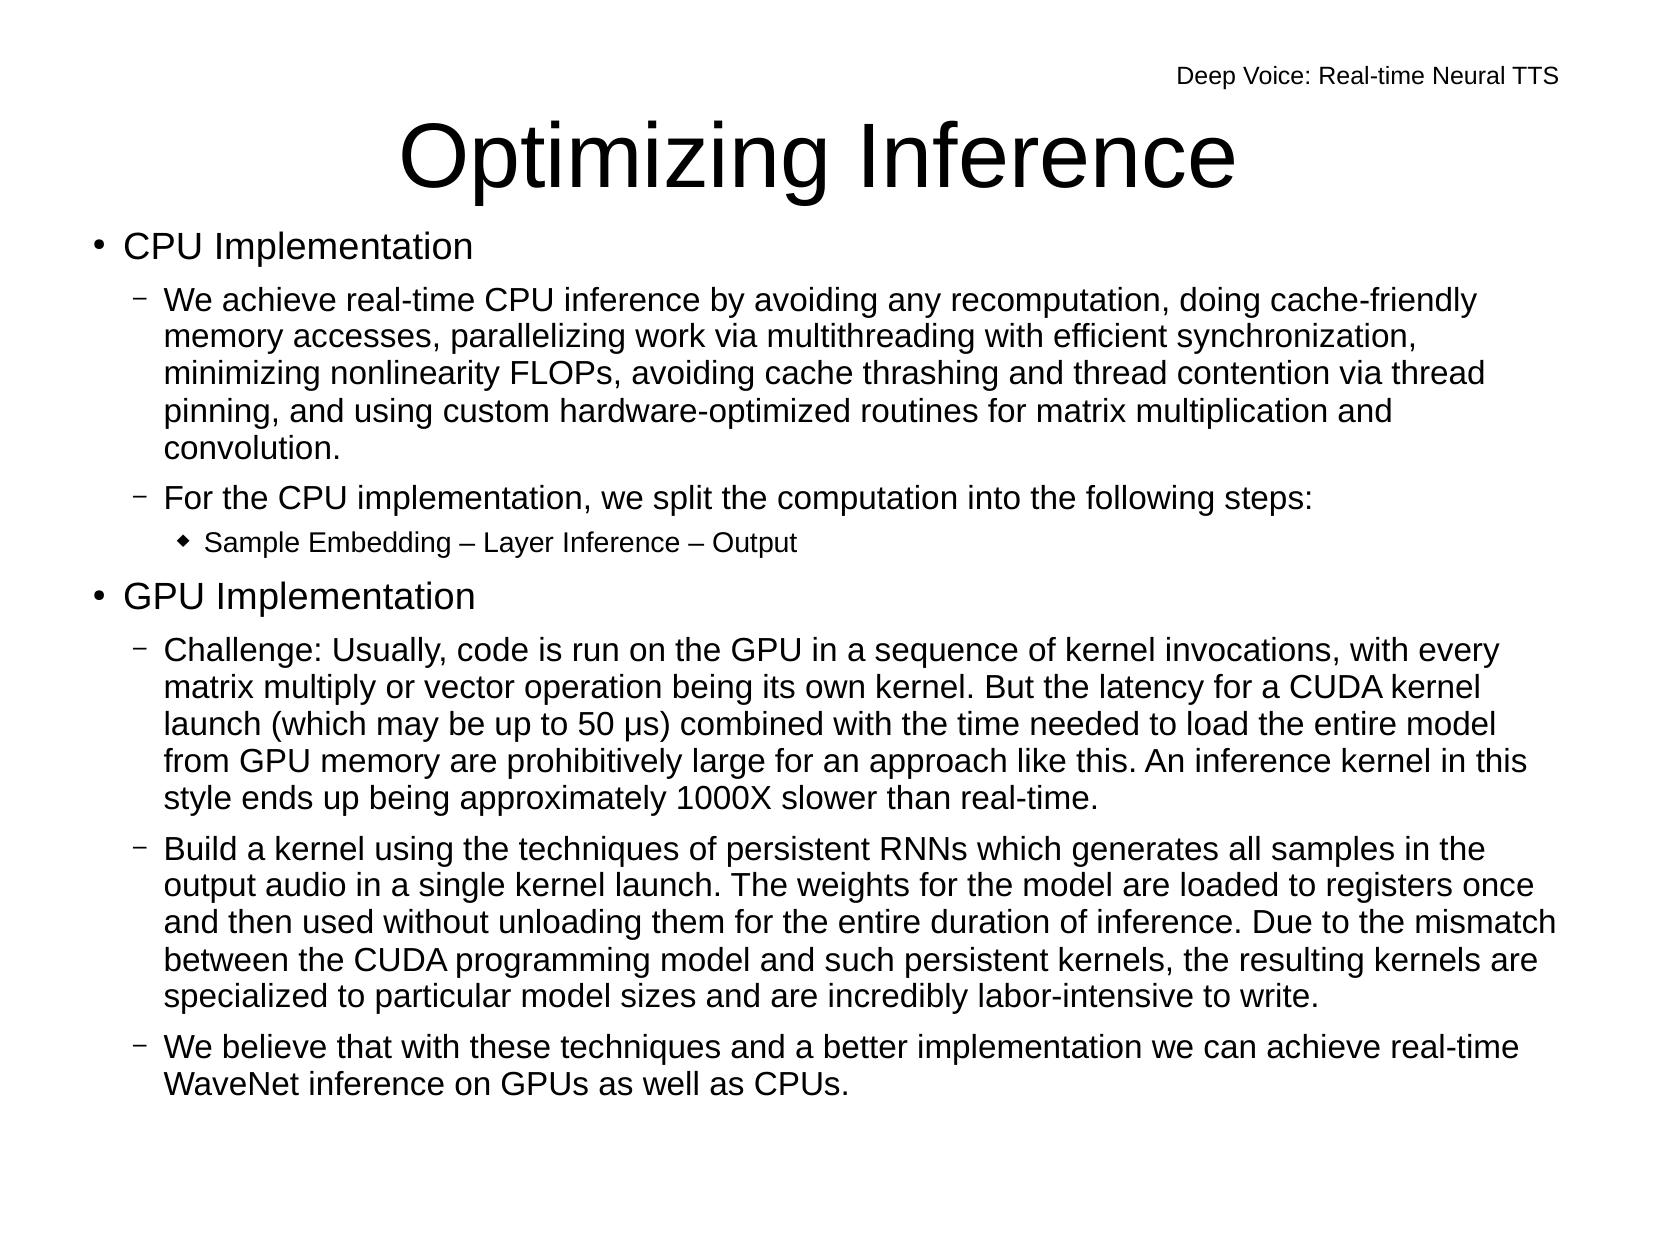

Deep Voice: Real-time Neural TTS
# Optimizing Inference
CPU Implementation
We achieve real-time CPU inference by avoiding any recomputation, doing cache-friendly memory accesses, parallelizing work via multithreading with efficient synchronization, minimizing nonlinearity FLOPs, avoiding cache thrashing and thread contention via thread pinning, and using custom hardware-optimized routines for matrix multiplication and convolution.
For the CPU implementation, we split the computation into the following steps:
Sample Embedding – Layer Inference – Output
GPU Implementation
Challenge: Usually, code is run on the GPU in a sequence of kernel invocations, with every matrix multiply or vector operation being its own kernel. But the latency for a CUDA kernel launch (which may be up to 50 μs) combined with the time needed to load the entire model from GPU memory are prohibitively large for an approach like this. An inference kernel in this style ends up being approximately 1000X slower than real-time.
Build a kernel using the techniques of persistent RNNs which generates all samples in the output audio in a single kernel launch. The weights for the model are loaded to registers once and then used without unloading them for the entire duration of inference. Due to the mismatch between the CUDA programming model and such persistent kernels, the resulting kernels are specialized to particular model sizes and are incredibly labor-intensive to write.
We believe that with these techniques and a better implementation we can achieve real-time WaveNet inference on GPUs as well as CPUs.